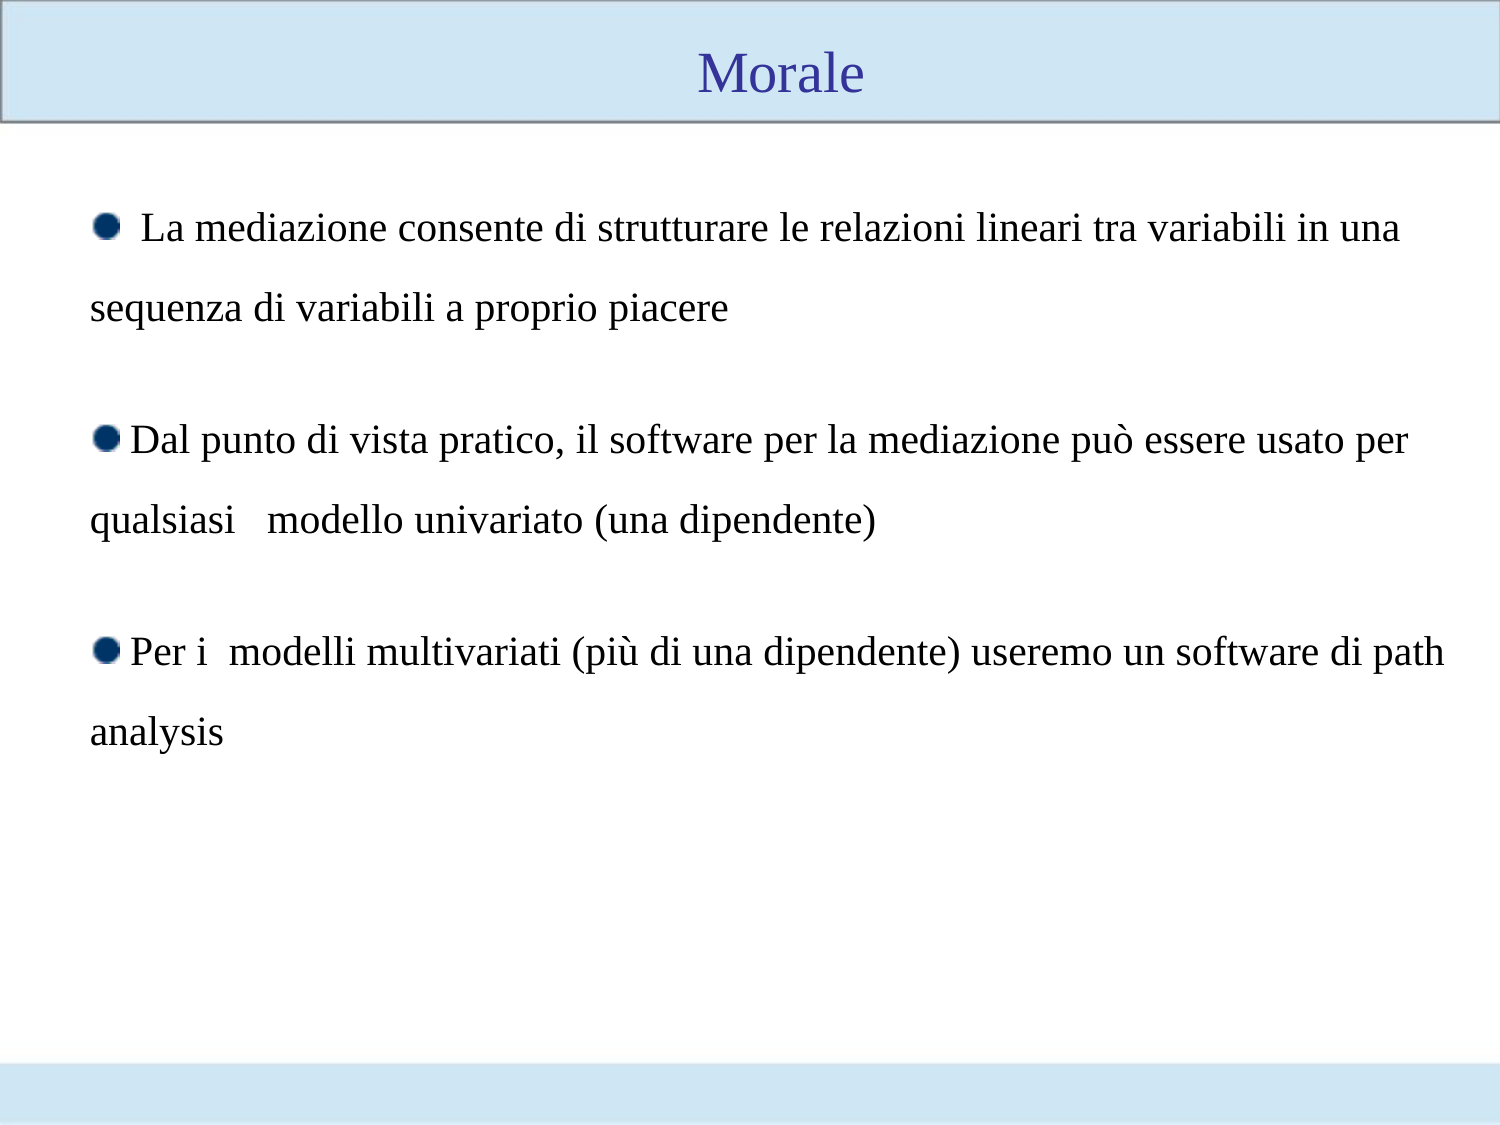

# Morale
 La mediazione consente di strutturare le relazioni lineari tra variabili in una sequenza di variabili a proprio piacere
 Dal punto di vista pratico, il software per la mediazione può essere usato per qualsiasi modello univariato (una dipendente)
 Per i modelli multivariati (più di una dipendente) useremo un software di path analysis